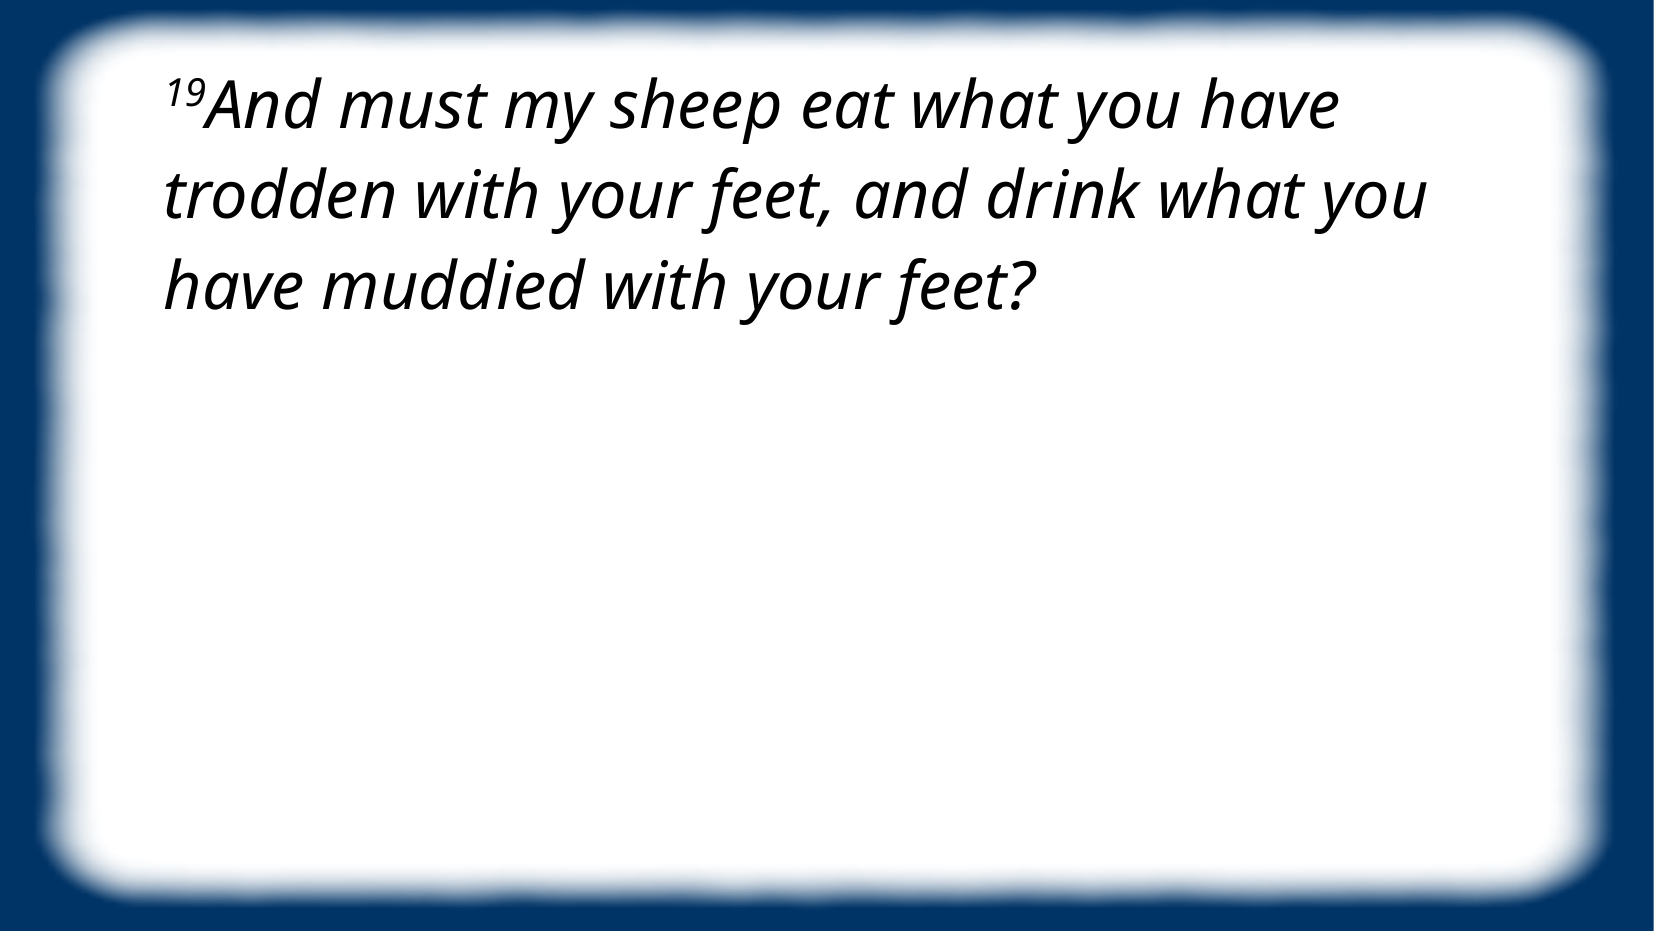

19And must my sheep eat what you have trodden with your feet, and drink what you have muddied with your feet?